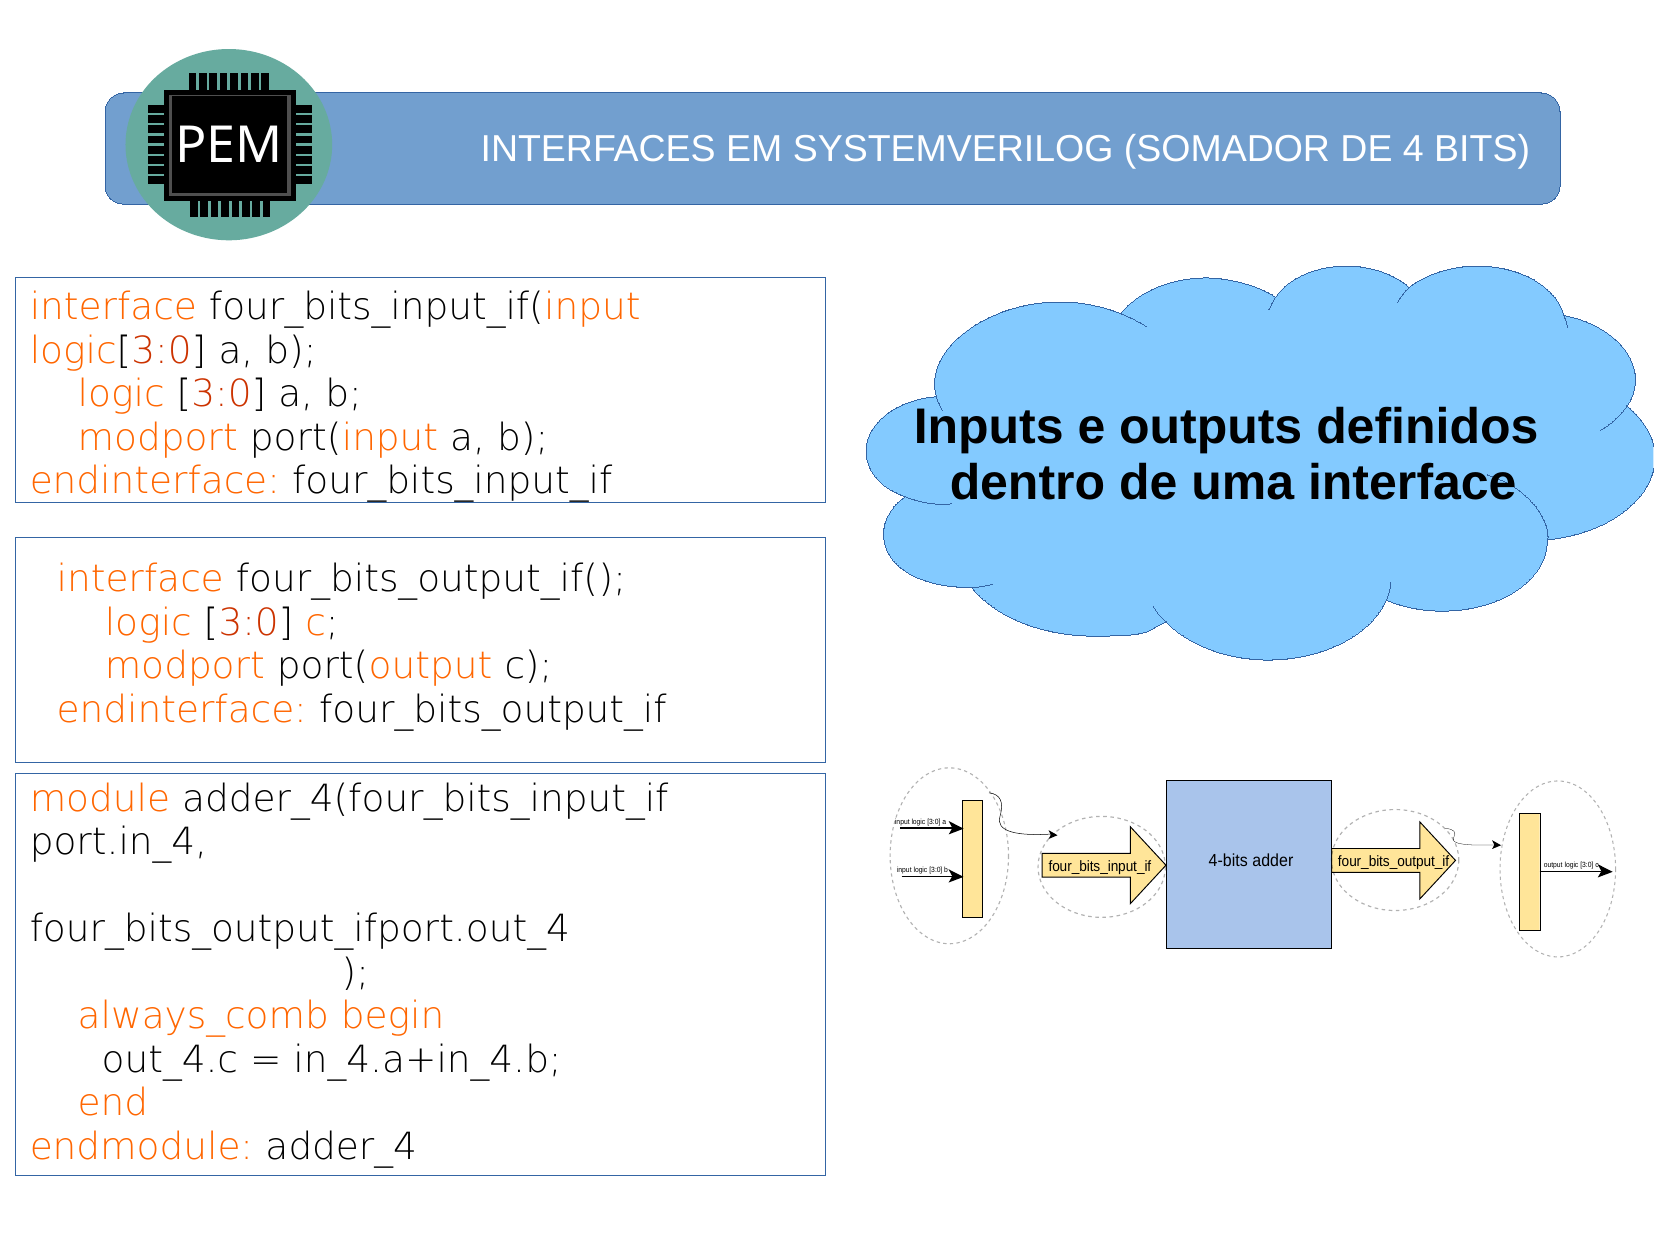

INTERFACES EM SYSTEMVERILOG (SOMADOR DE 4 BITS)
Inputs e outputs definidos
dentro de uma interface
interface four_bits_input_if(input logic[3:0] a, b);
 logic [3:0] a, b;
 modport port(input a, b);
endinterface: four_bits_input_if
interface four_bits_output_if();
 logic [3:0] c;
 modport port(output c);
endinterface: four_bits_output_if
module adder_4(four_bits_input_if port.in_4,
 four_bits_output_ifport.out_4
 );
 always_comb begin
 out_4.c = in_4.a+in_4.b;
 end
endmodule: adder_4